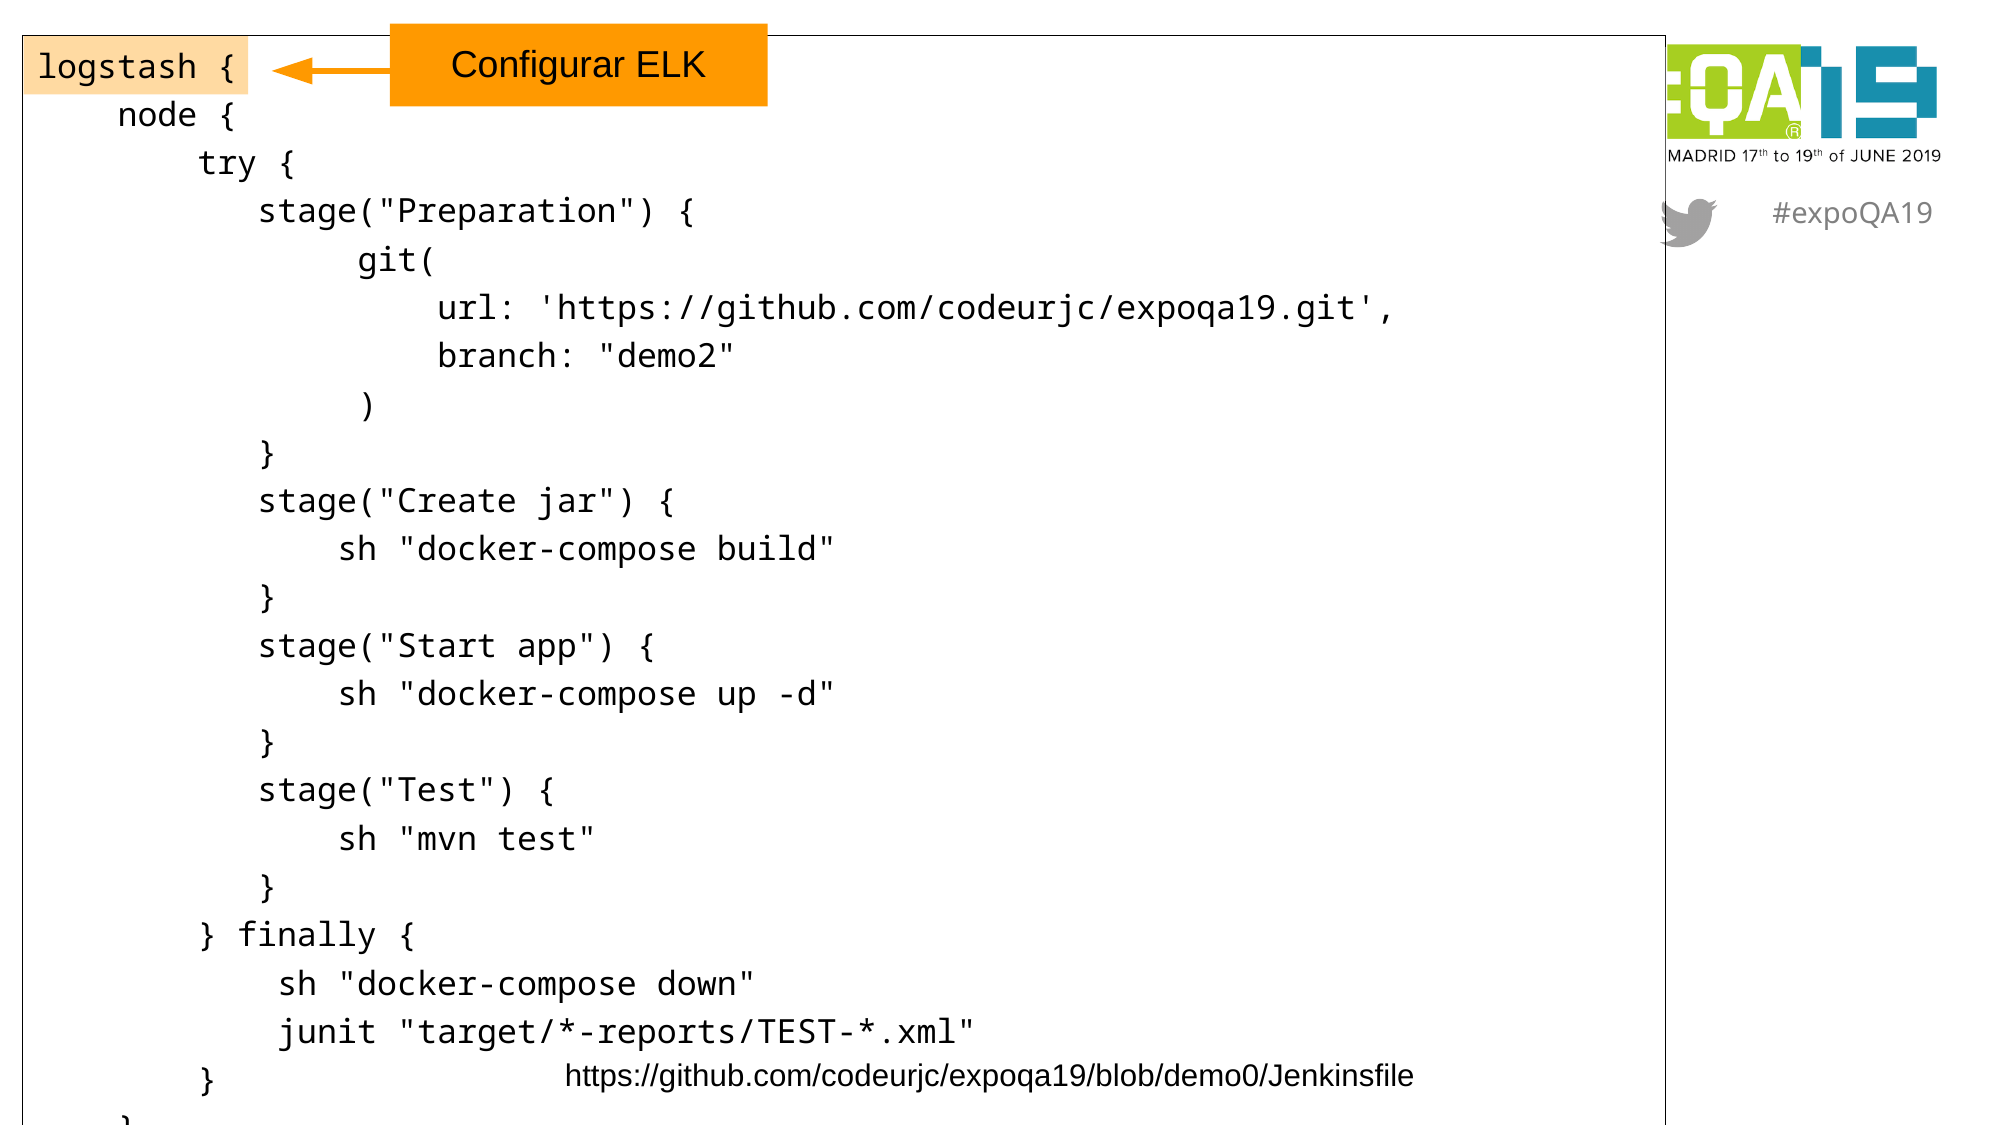

Configurar ELK
logstash {
 node {
 try {
 stage("Preparation") {
 git(
 url: 'https://github.com/codeurjc/expoqa19.git',
 branch: "demo2"
 )
 }
 stage("Create jar") {
 sh "docker-compose build"
 }
 stage("Start app") {
 sh "docker-compose up -d"
 }
 stage("Test") {
 sh "mvn test"
 }
 } finally {
 sh "docker-compose down"
 junit "target/*-reports/TEST-*.xml"
 }
 }
}
https://github.com/codeurjc/expoqa19/blob/demo0/Jenkinsfile